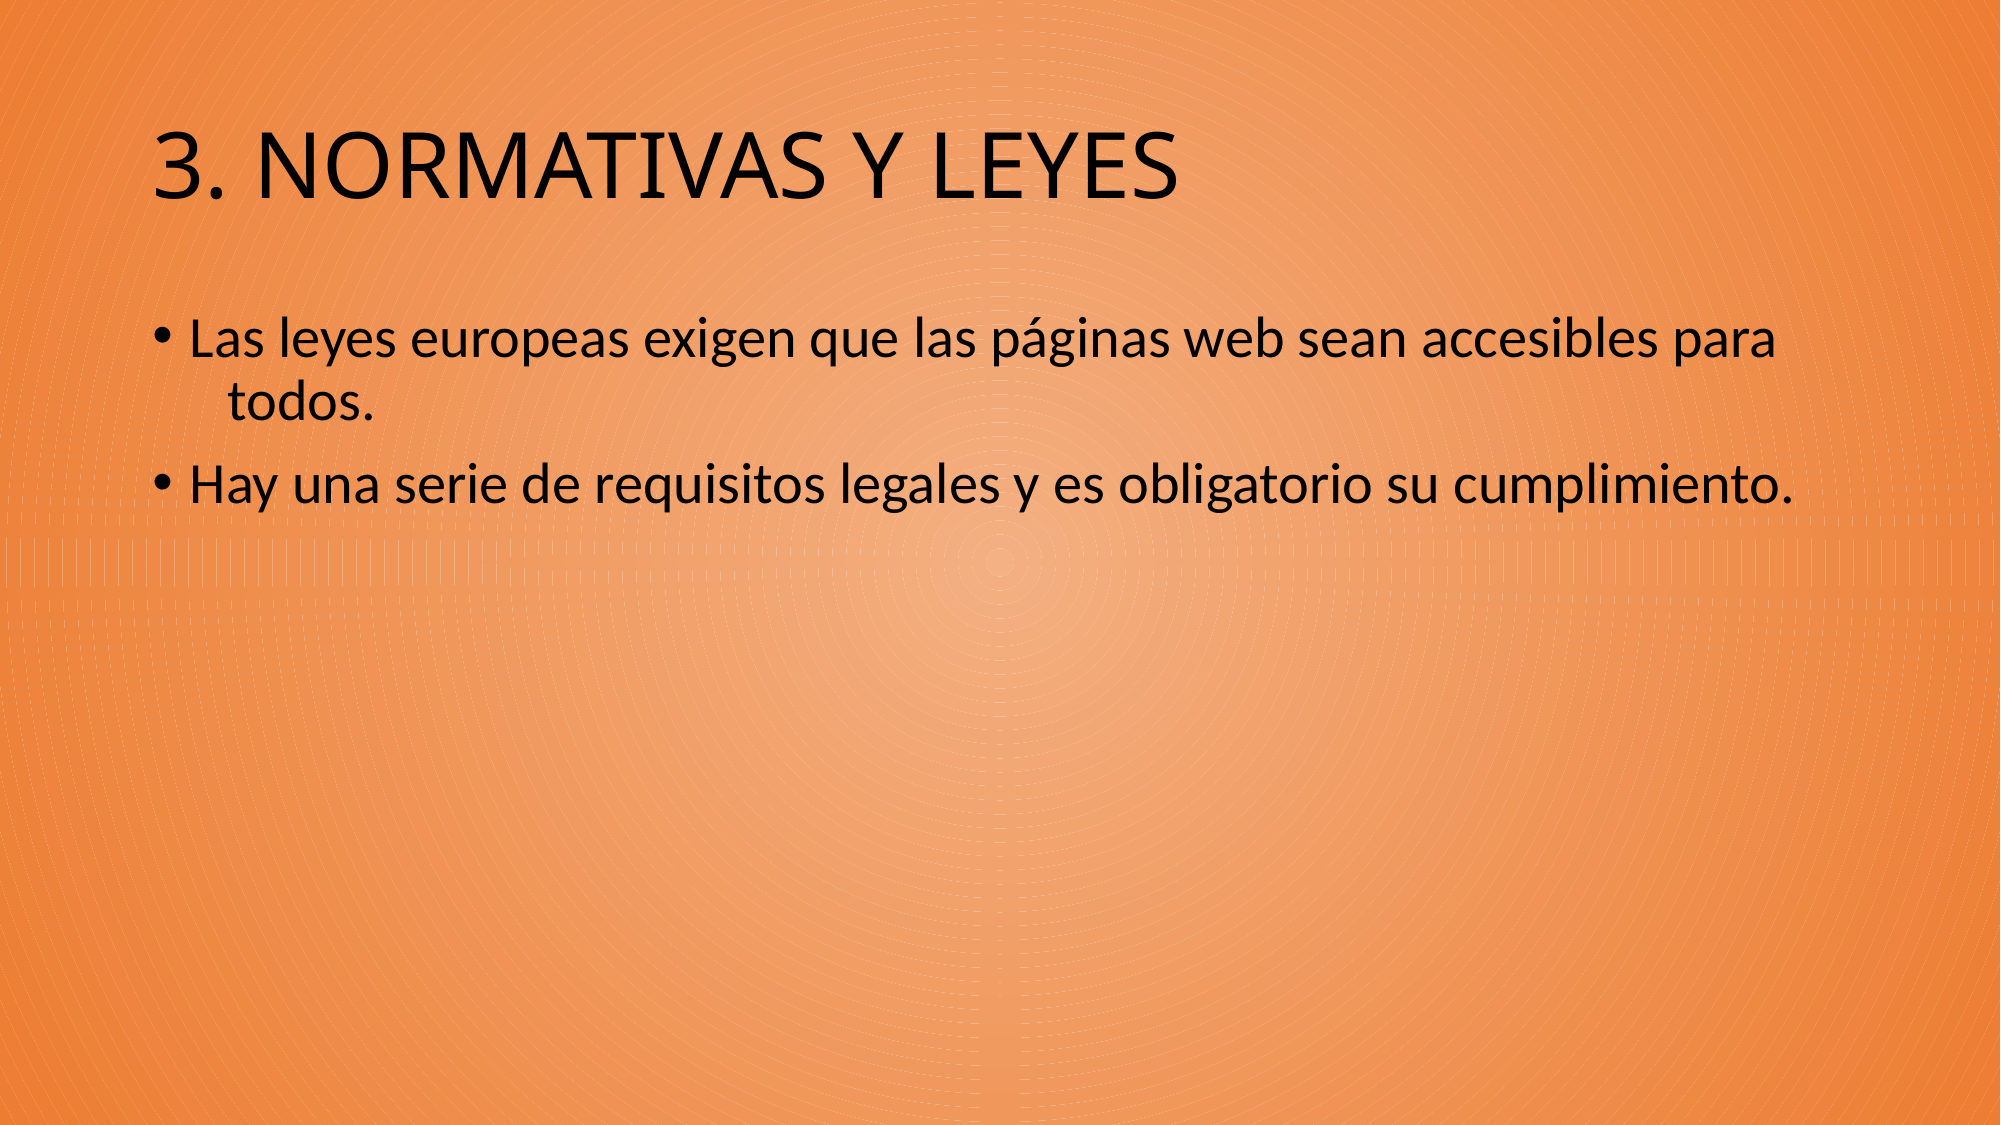

# 3. NORMATIVAS Y LEYES
Las leyes europeas exigen que las páginas web sean accesibles para todos.
Hay una serie de requisitos legales y es obligatorio su cumplimiento.